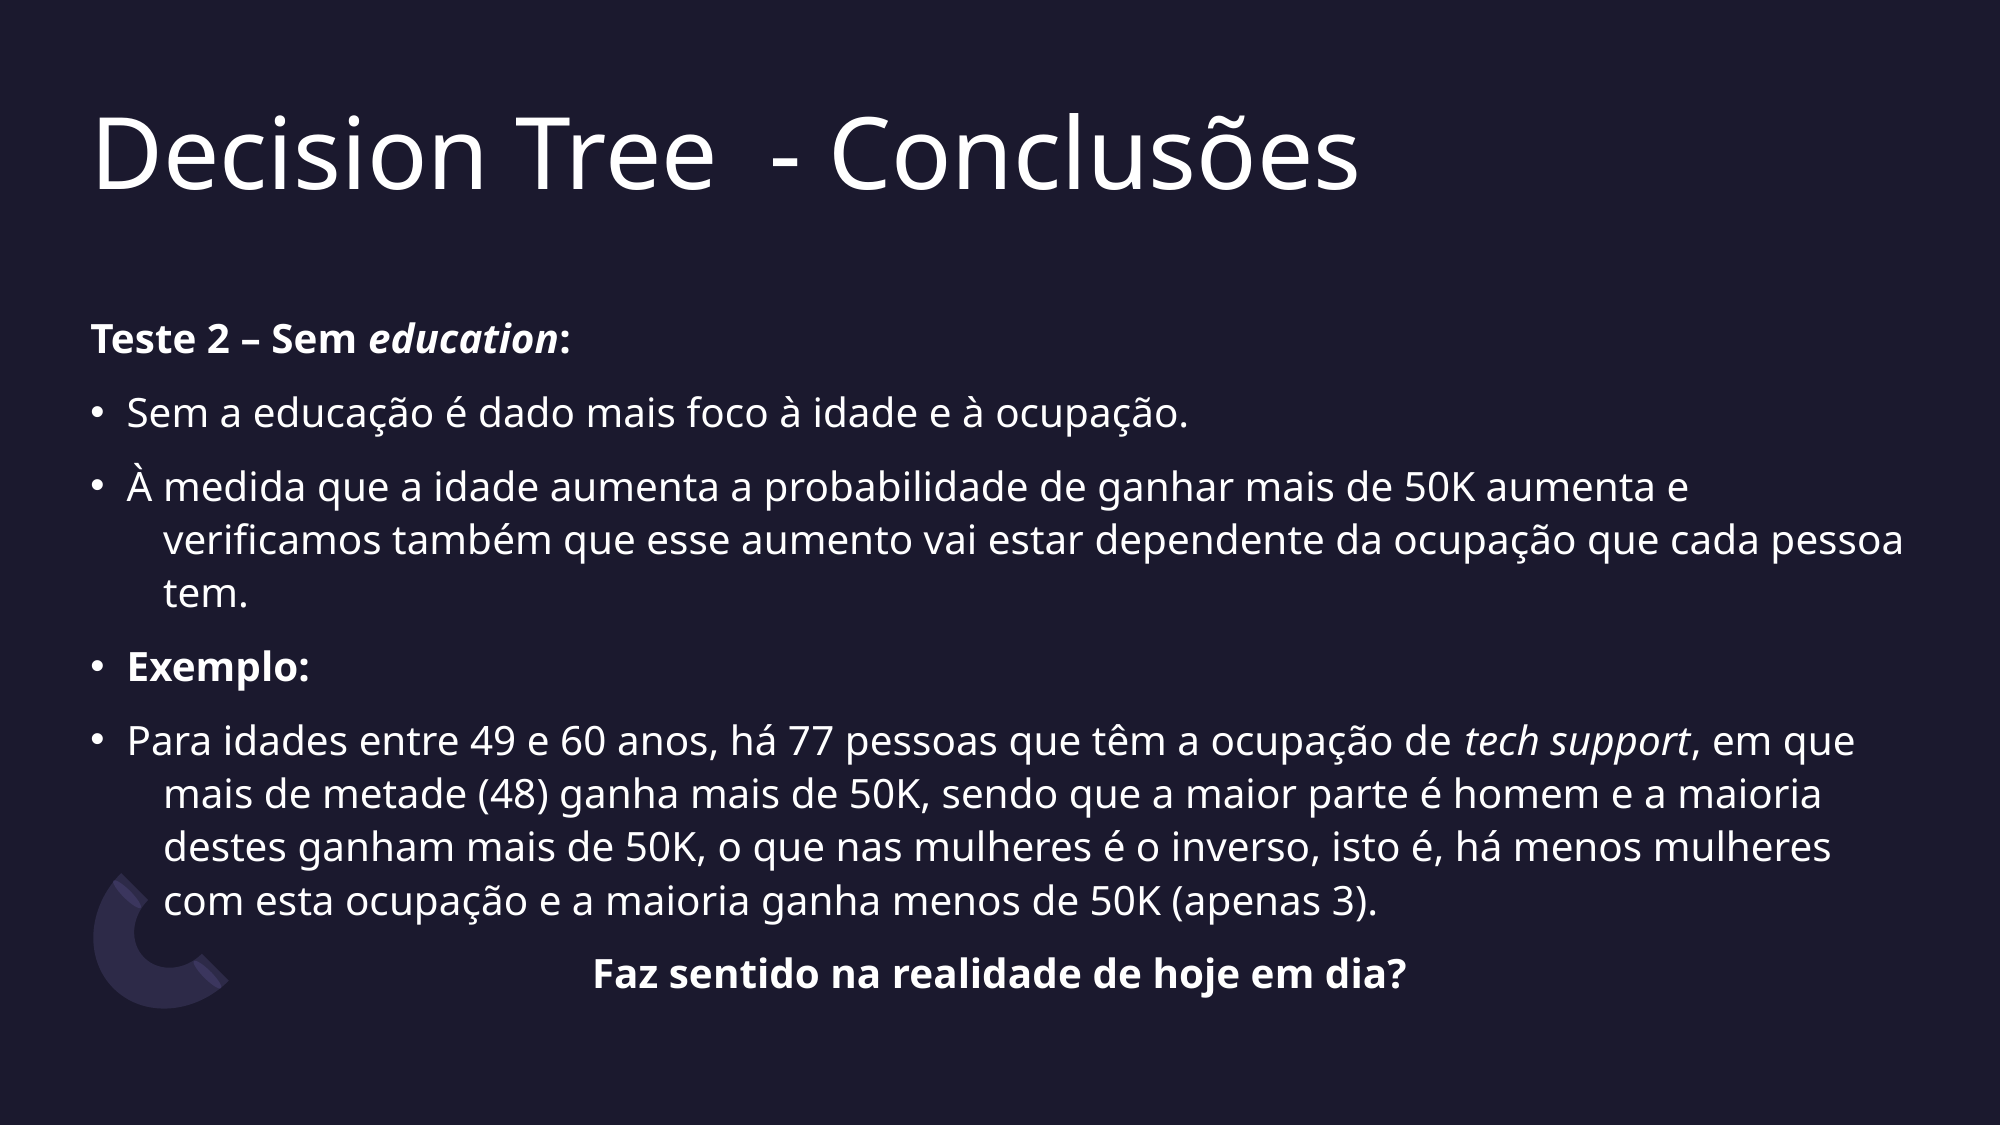

# Decision Tree - Conclusões
Teste 2 – Sem education:
Sem a educação é dado mais foco à idade e à ocupação.
À medida que a idade aumenta a probabilidade de ganhar mais de 50K aumenta e verificamos também que esse aumento vai estar dependente da ocupação que cada pessoa tem.
Exemplo:
Para idades entre 49 e 60 anos, há 77 pessoas que têm a ocupação de tech support, em que mais de metade (48) ganha mais de 50K, sendo que a maior parte é homem e a maioria destes ganham mais de 50K, o que nas mulheres é o inverso, isto é, há menos mulheres com esta ocupação e a maioria ganha menos de 50K (apenas 3).
Faz sentido na realidade de hoje em dia?